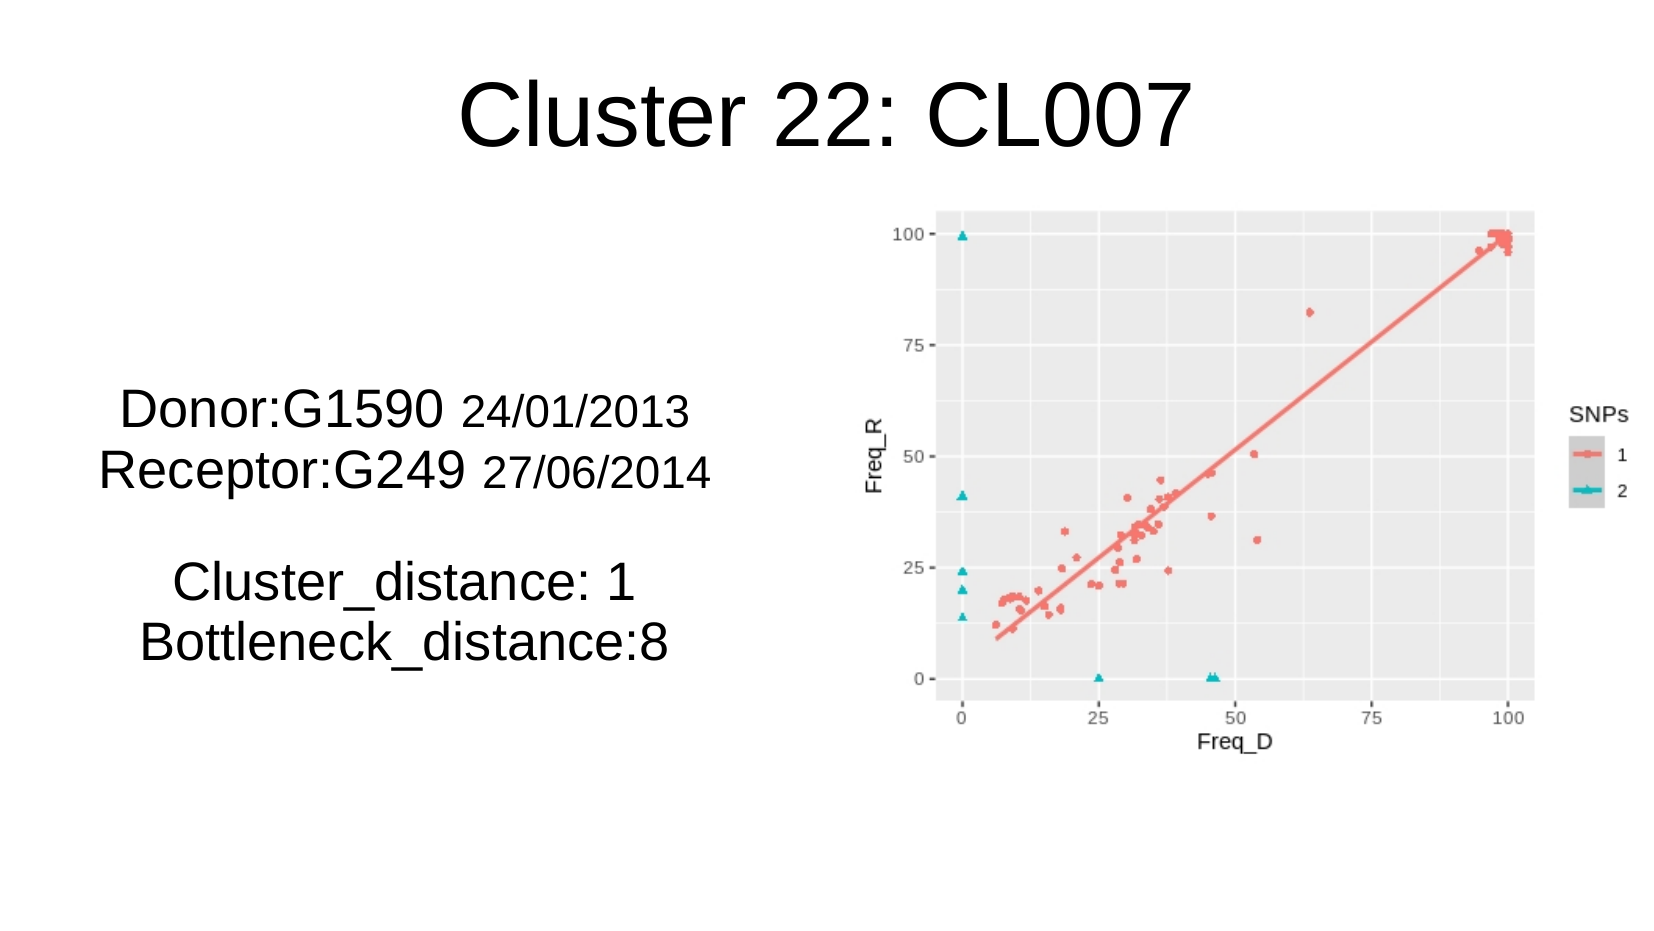

# Cluster 22: CL007
Donor:G1590 24/01/2013
Receptor:G249 27/06/2014
Cluster_distance: 1
Bottleneck_distance:8